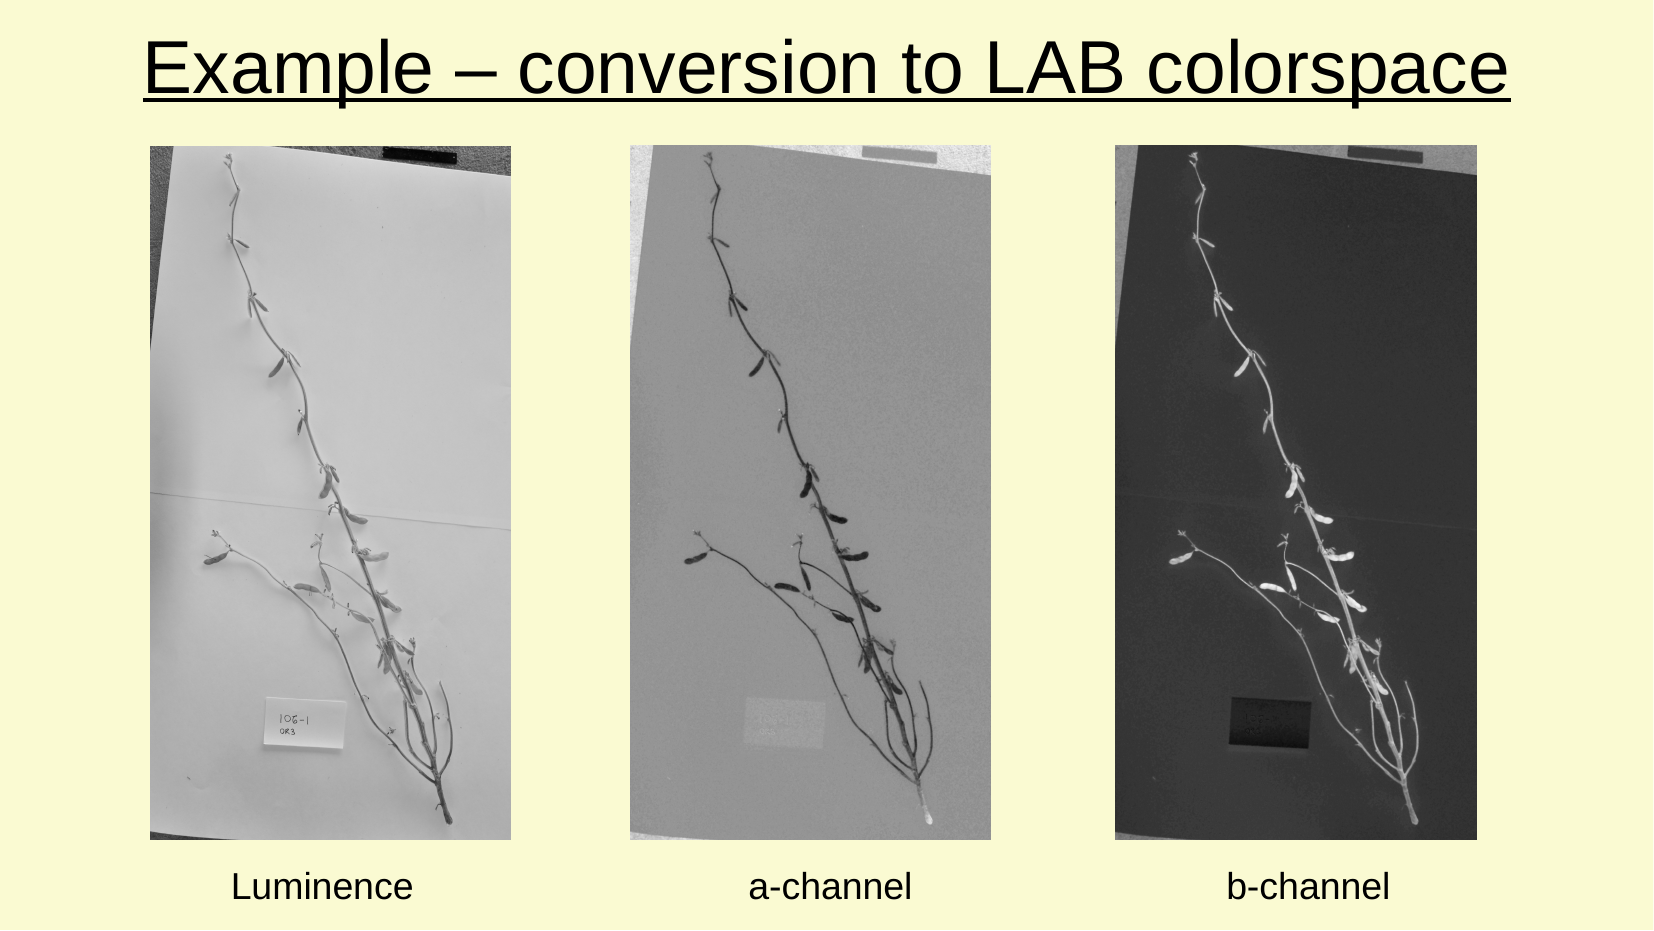

# Example – conversion to LAB colorspace
 Luminence a-channel b-channel